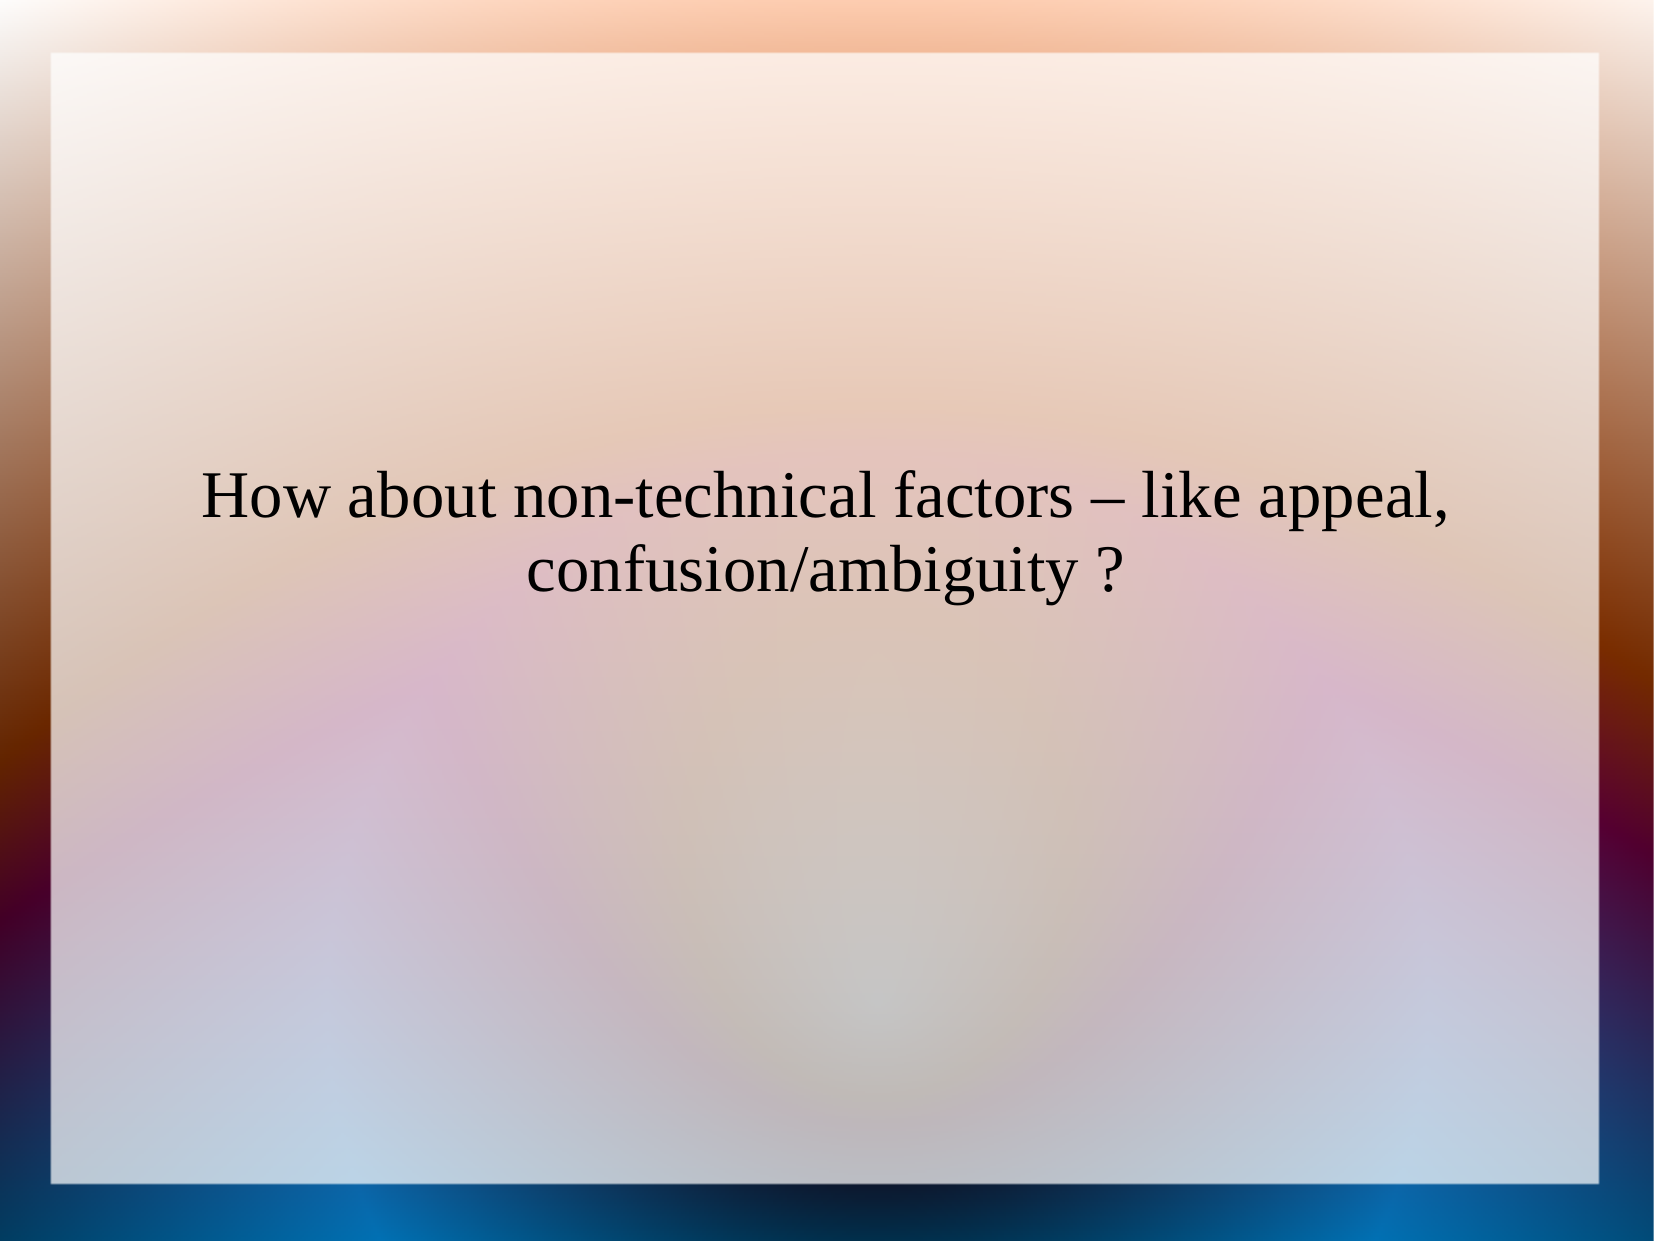

# How about non-technical factors – like appeal, confusion/ambiguity ?